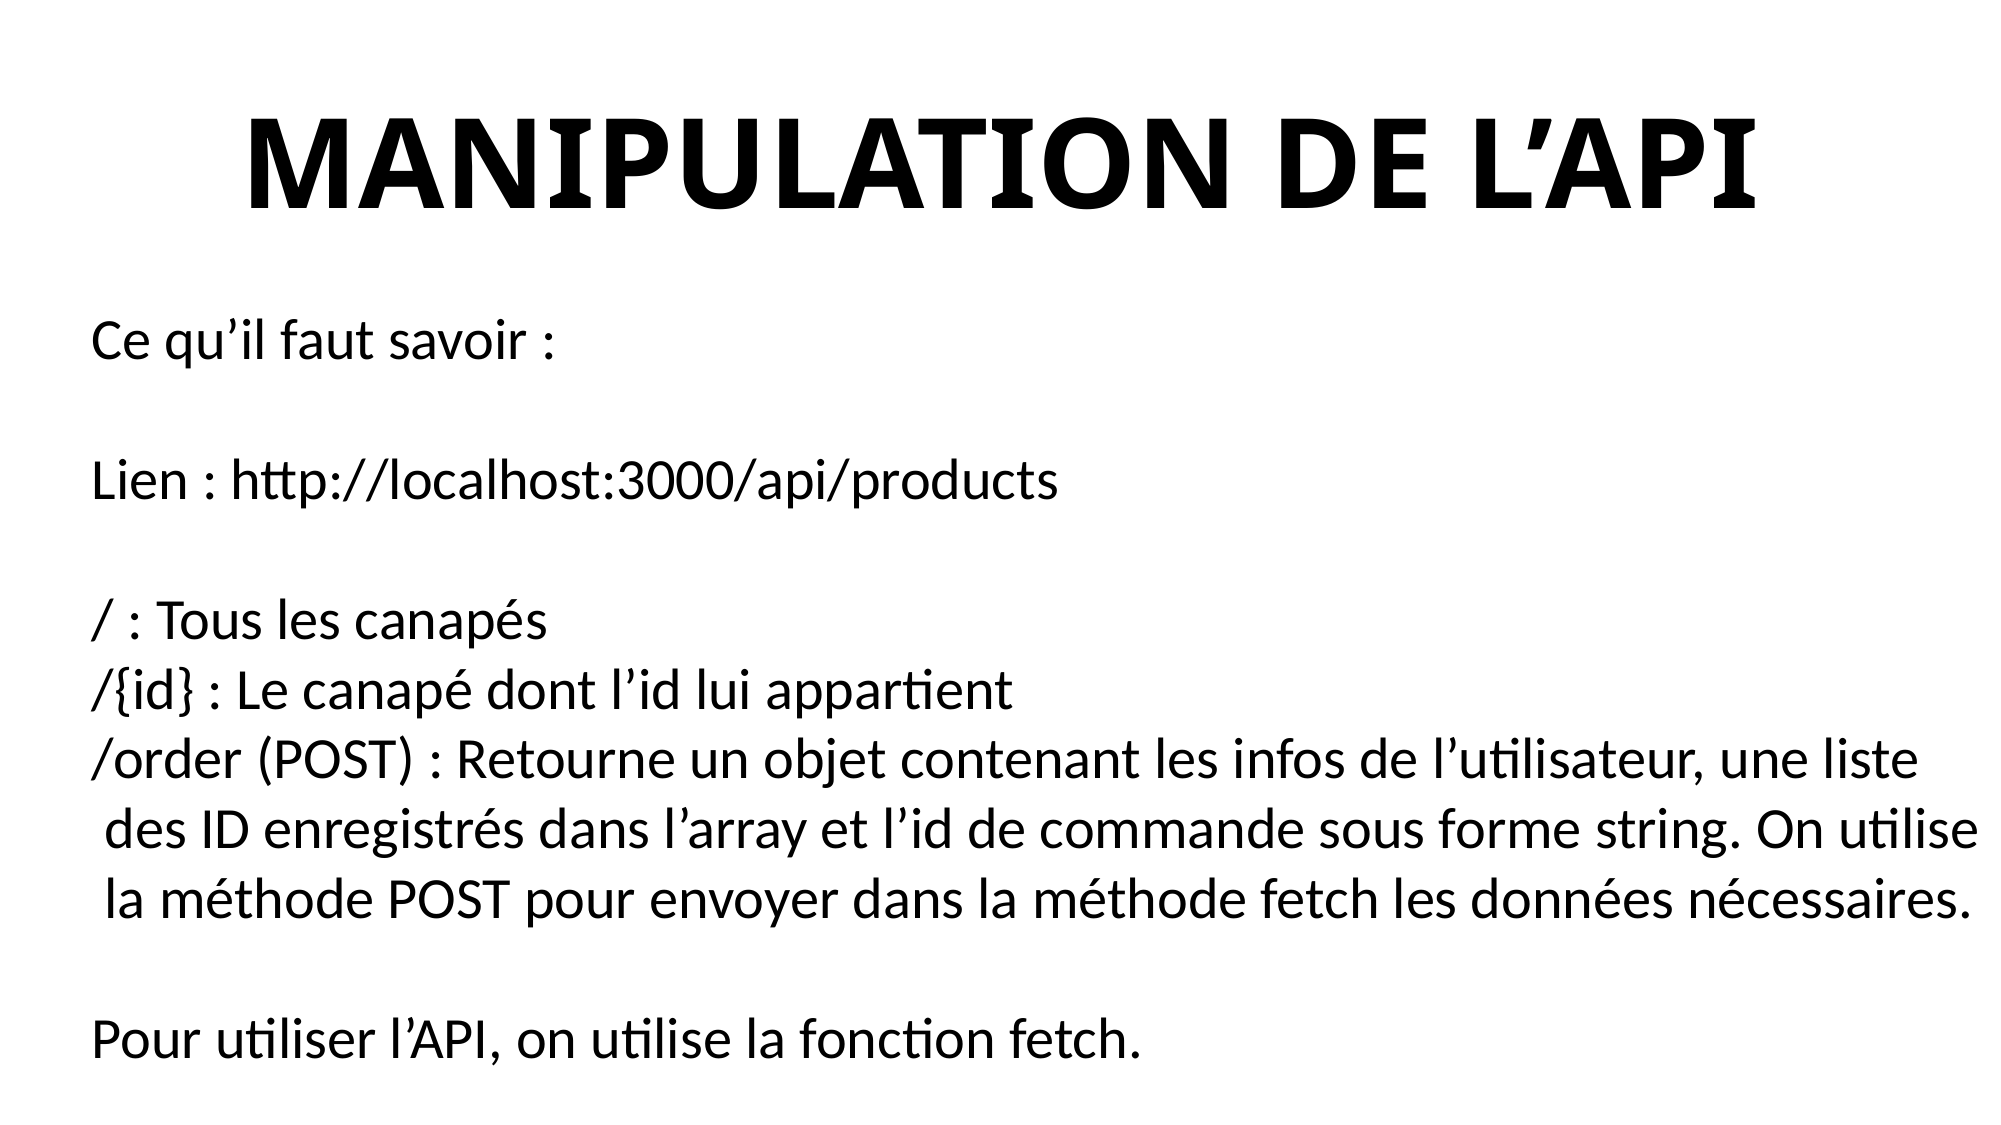

# MANIPULATION DE L’API
Ce qu’il faut savoir :
Lien : http://localhost:3000/api/products
/ : Tous les canapés
/{id} : Le canapé dont l’id lui appartient
/order (POST) : Retourne un objet contenant les infos de l’utilisateur, une liste
 des ID enregistrés dans l’array et l’id de commande sous forme string. On utilise
 la méthode POST pour envoyer dans la méthode fetch les données nécessaires.
Pour utiliser l’API, on utilise la fonction fetch.